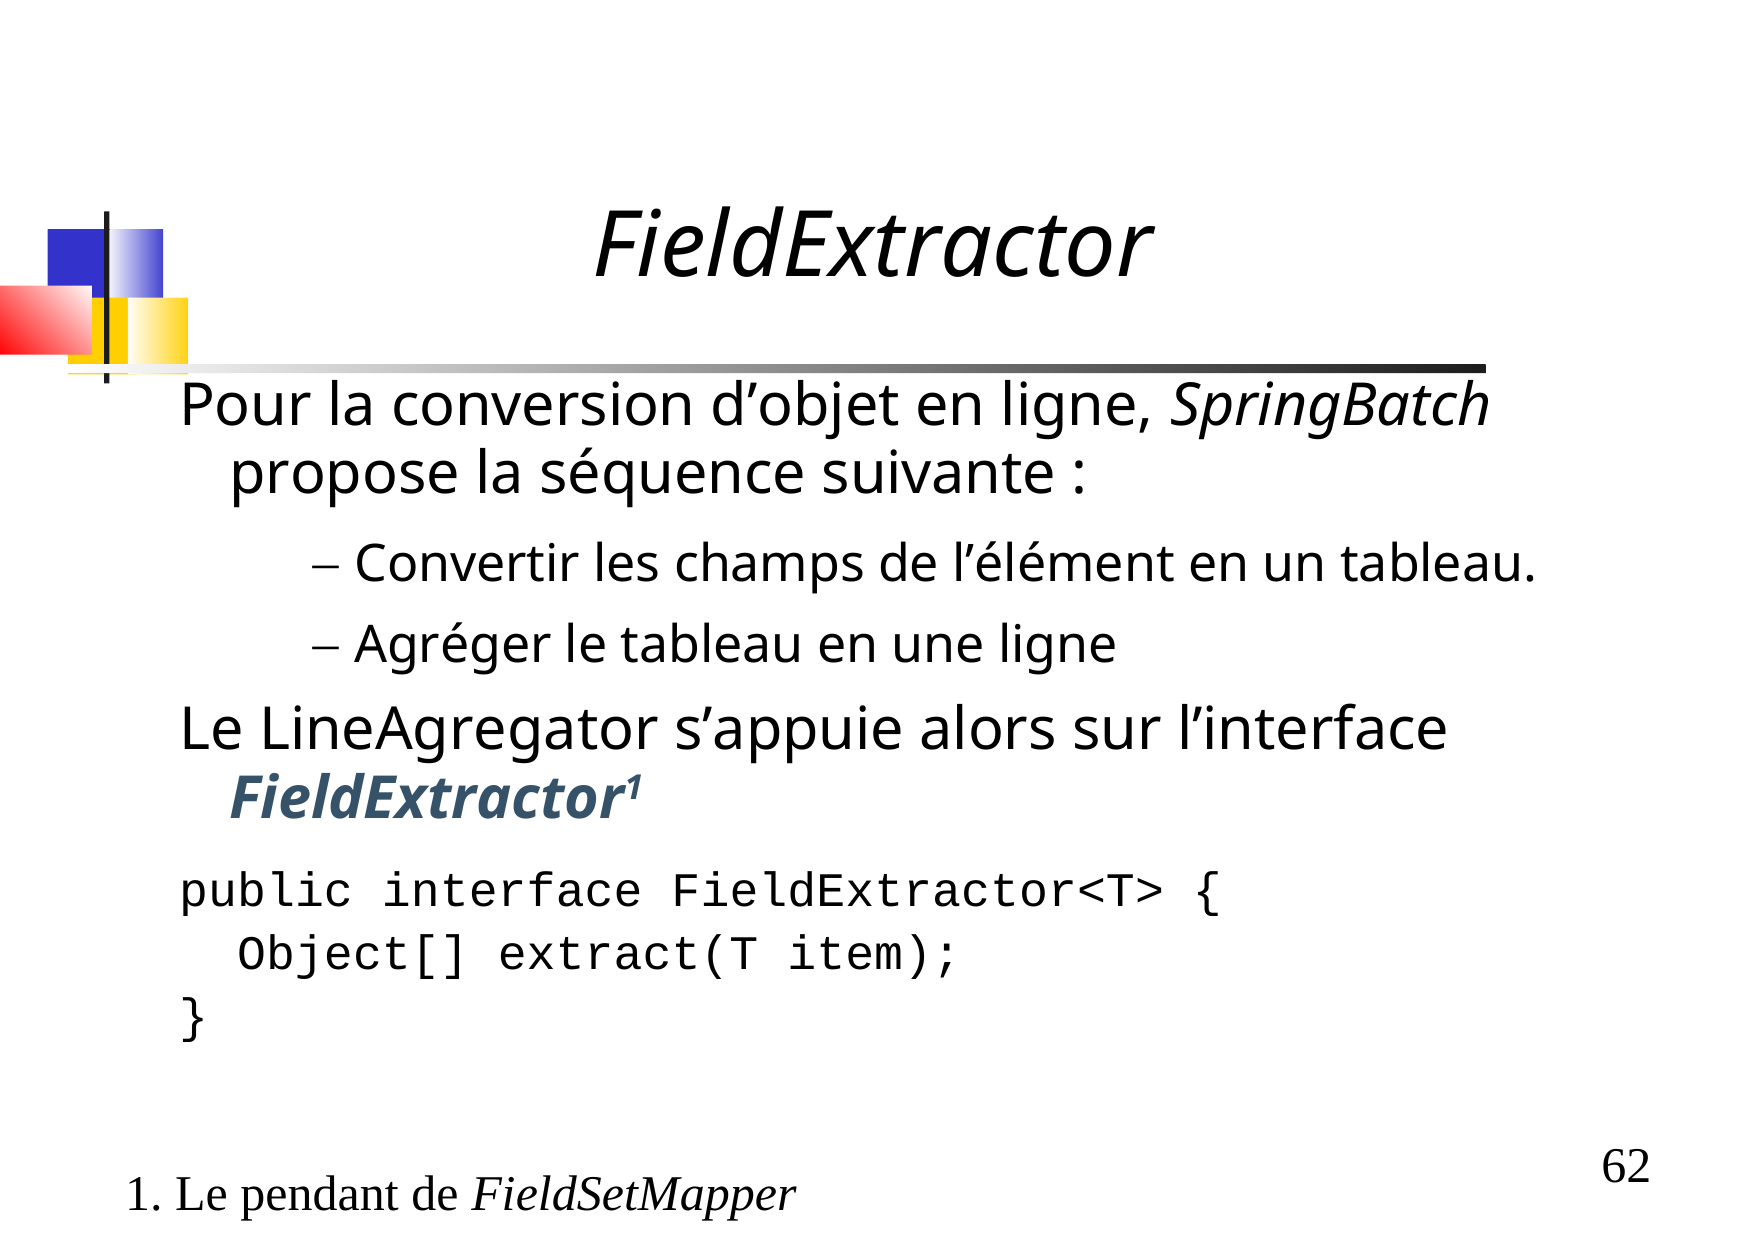

# FieldExtractor
Pour la conversion d’objet en ligne, SpringBatch propose la séquence suivante :
Convertir les champs de l’élément en un tableau.
Agréger le tableau en une ligne
Le LineAgregator s’appuie alors sur l’interface FieldExtractor1
public interface FieldExtractor<T> {
 Object[] extract(T item);
}
1. Le pendant de FieldSetMapper